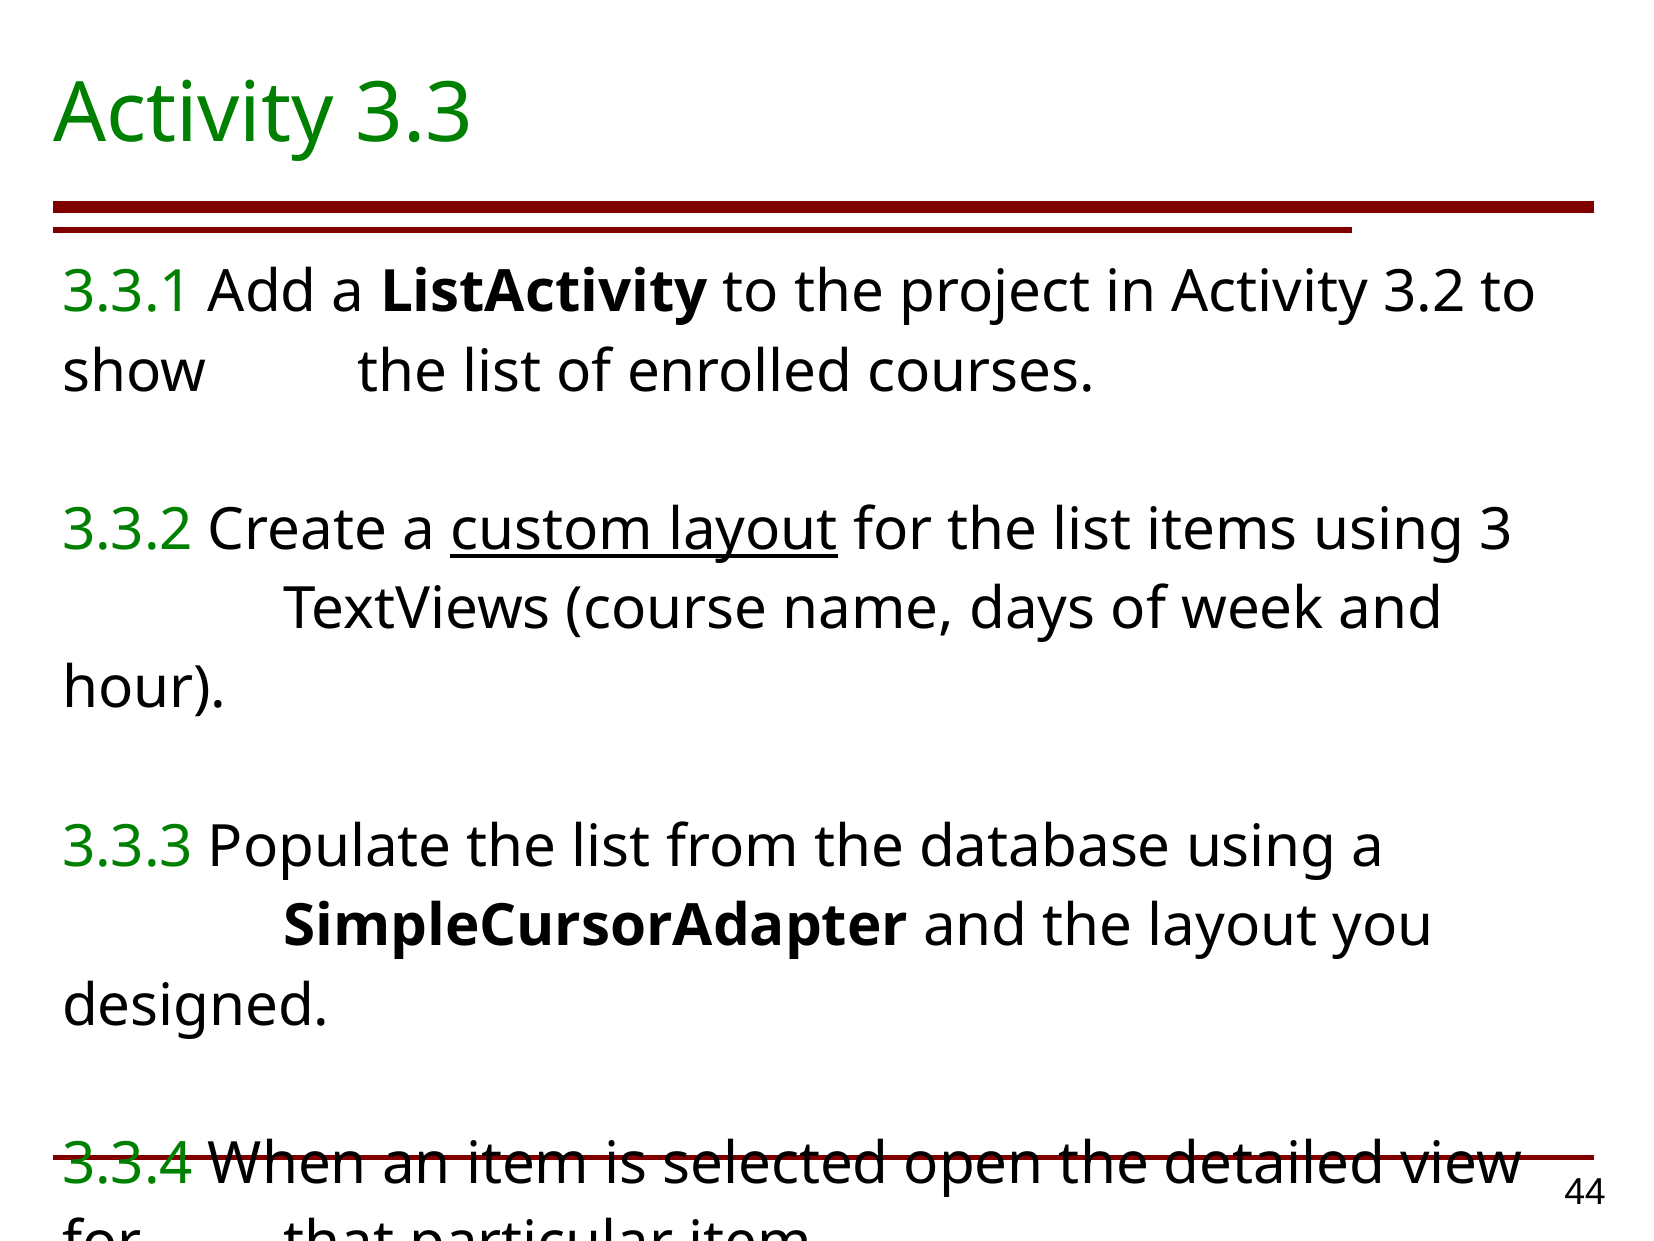

# Activity 3.3
3.3.1 Add a ListActivity to the project in Activity 3.2 to show 		the list of enrolled courses.
3.3.2 Create a custom layout for the list items using 3 				TextViews (course name, days of week and hour).
3.3.3 Populate the list from the database using a 					SimpleCursorAdapter and the layout you designed.
3.3.4 When an item is selected open the detailed view for 		that particular item.